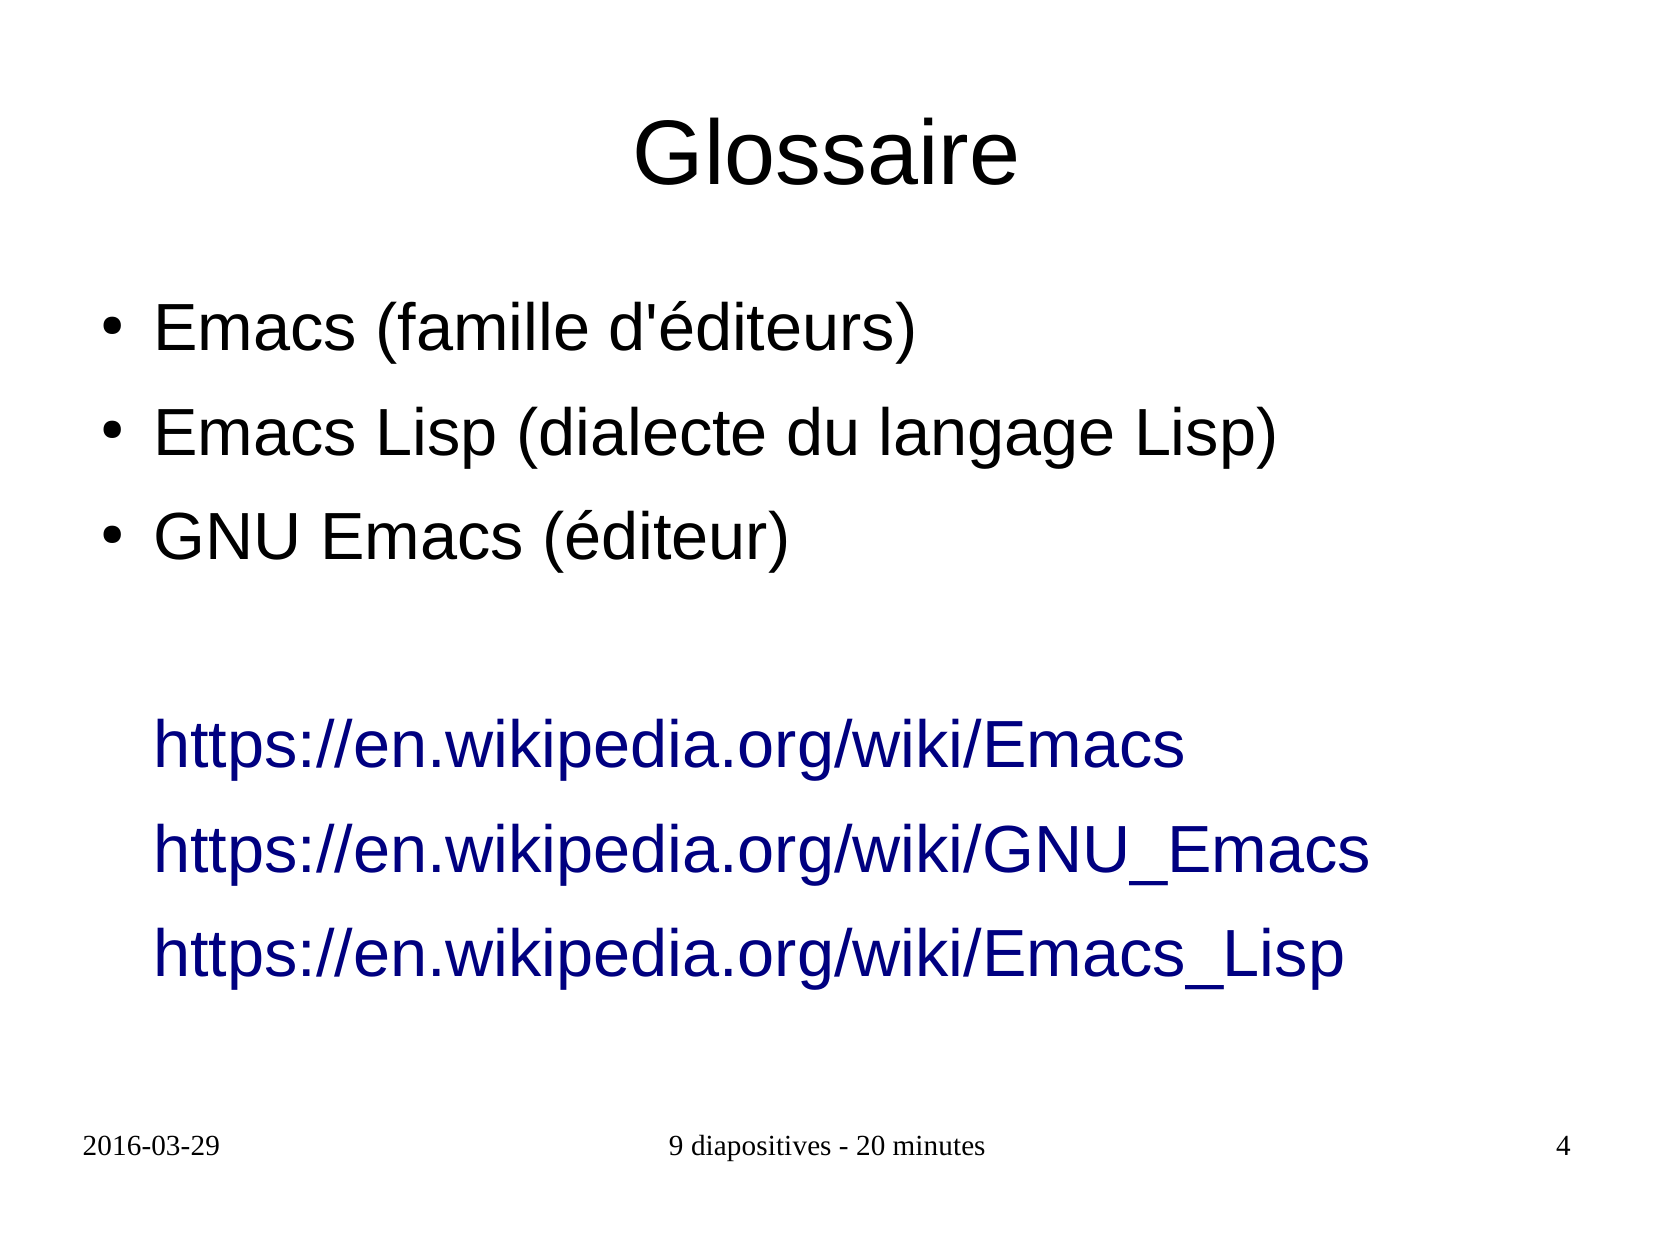

# Glossaire
Emacs (famille d'éditeurs)
Emacs Lisp (dialecte du langage Lisp)
GNU Emacs (éditeur)
https://en.wikipedia.org/wiki/Emacs
https://en.wikipedia.org/wiki/GNU_Emacs
https://en.wikipedia.org/wiki/Emacs_Lisp
2016-03-29
9 diapositives - 20 minutes
4